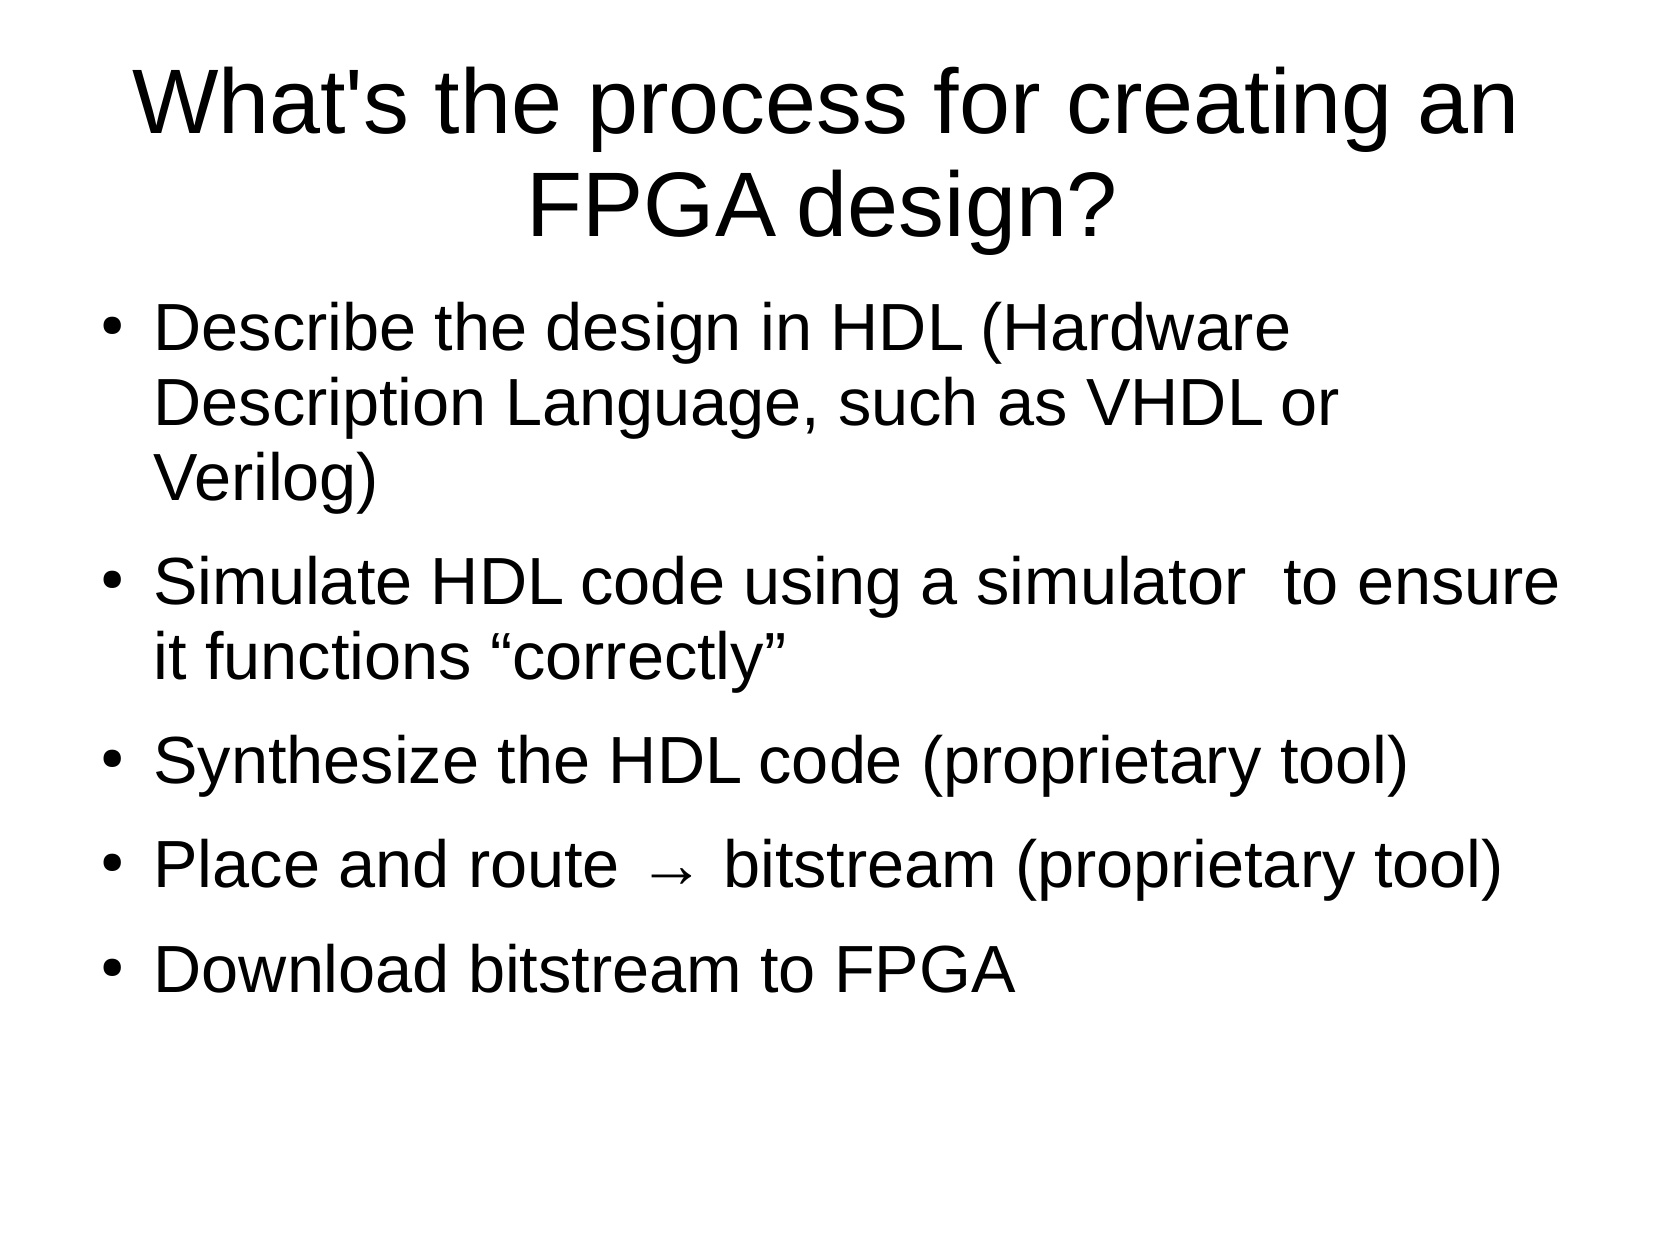

# What's the process for creating an FPGA design?
Describe the design in HDL (Hardware Description Language, such as VHDL or Verilog)
Simulate HDL code using a simulator to ensure it functions “correctly”
Synthesize the HDL code (proprietary tool)
Place and route → bitstream (proprietary tool)
Download bitstream to FPGA